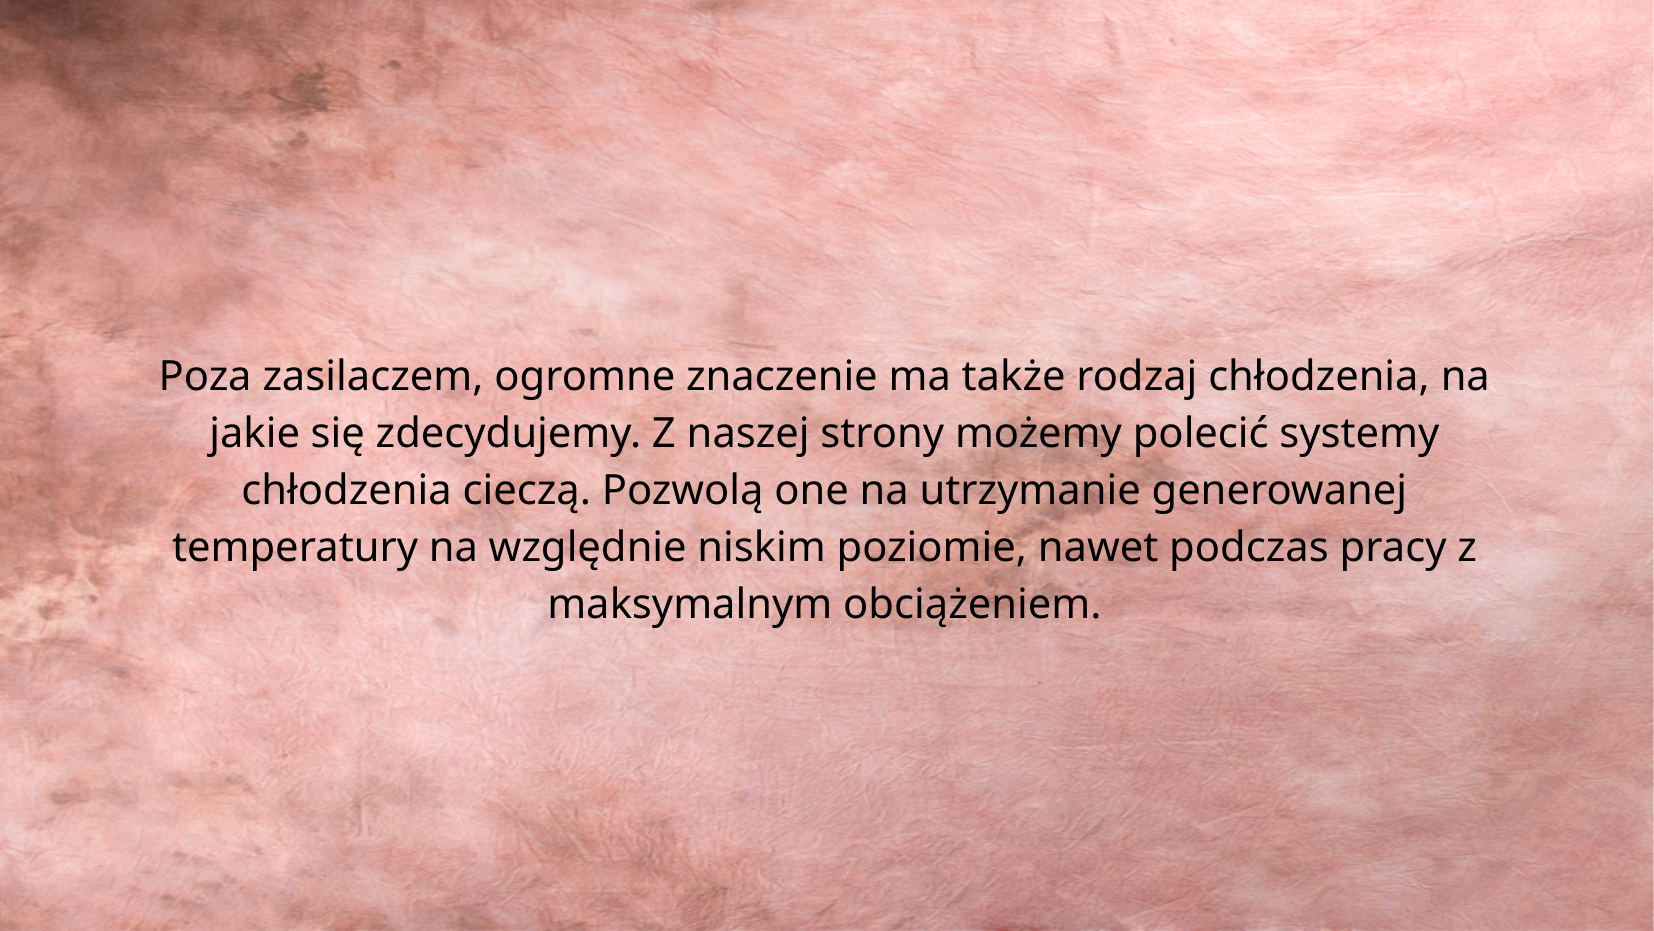

# Poza zasilaczem, ogromne znaczenie ma także rodzaj chłodzenia, na jakie się zdecydujemy. Z naszej strony możemy polecić systemy chłodzenia cieczą. Pozwolą one na utrzymanie generowanej temperatury na względnie niskim poziomie, nawet podczas pracy z maksymalnym obciążeniem.